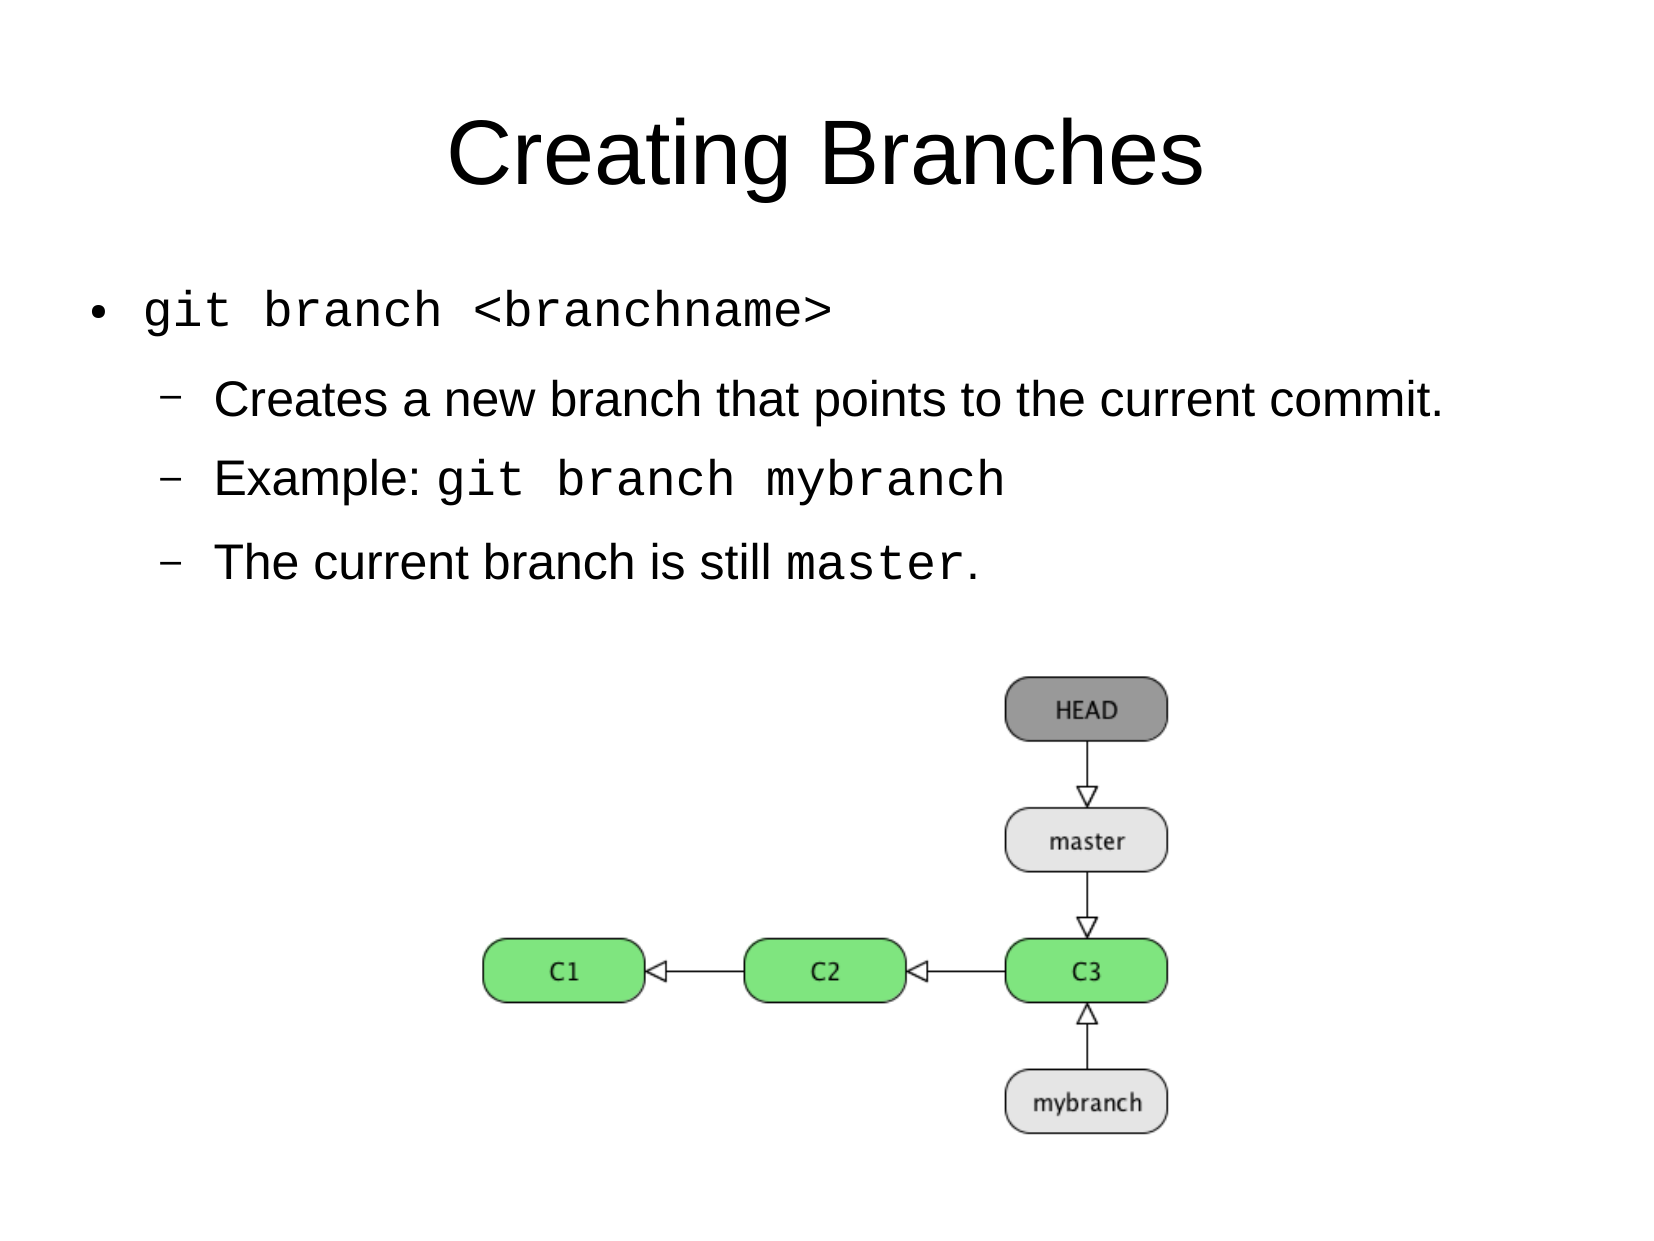

# Creating Branches
git branch <branchname>
Creates a new branch that points to the current commit.
Example: git branch mybranch
The current branch is still master.